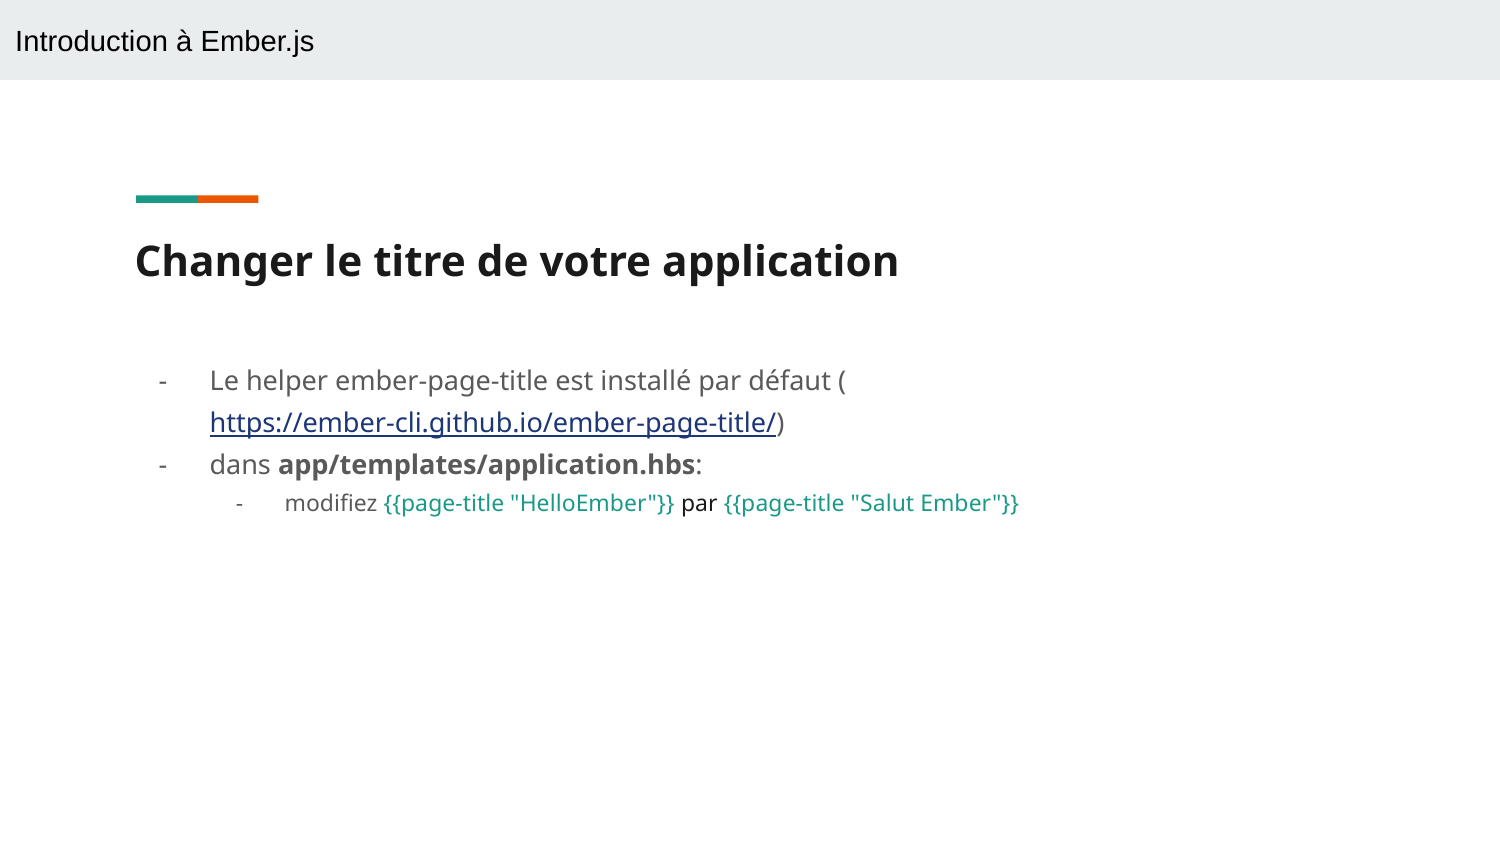

# Changer le titre de votre application
Le helper ember-page-title est installé par défaut (https://ember-cli.github.io/ember-page-title/)
dans app/templates/application.hbs:
modifiez {{page-title "HelloEmber"}} par {{page-title "Salut Ember"}}